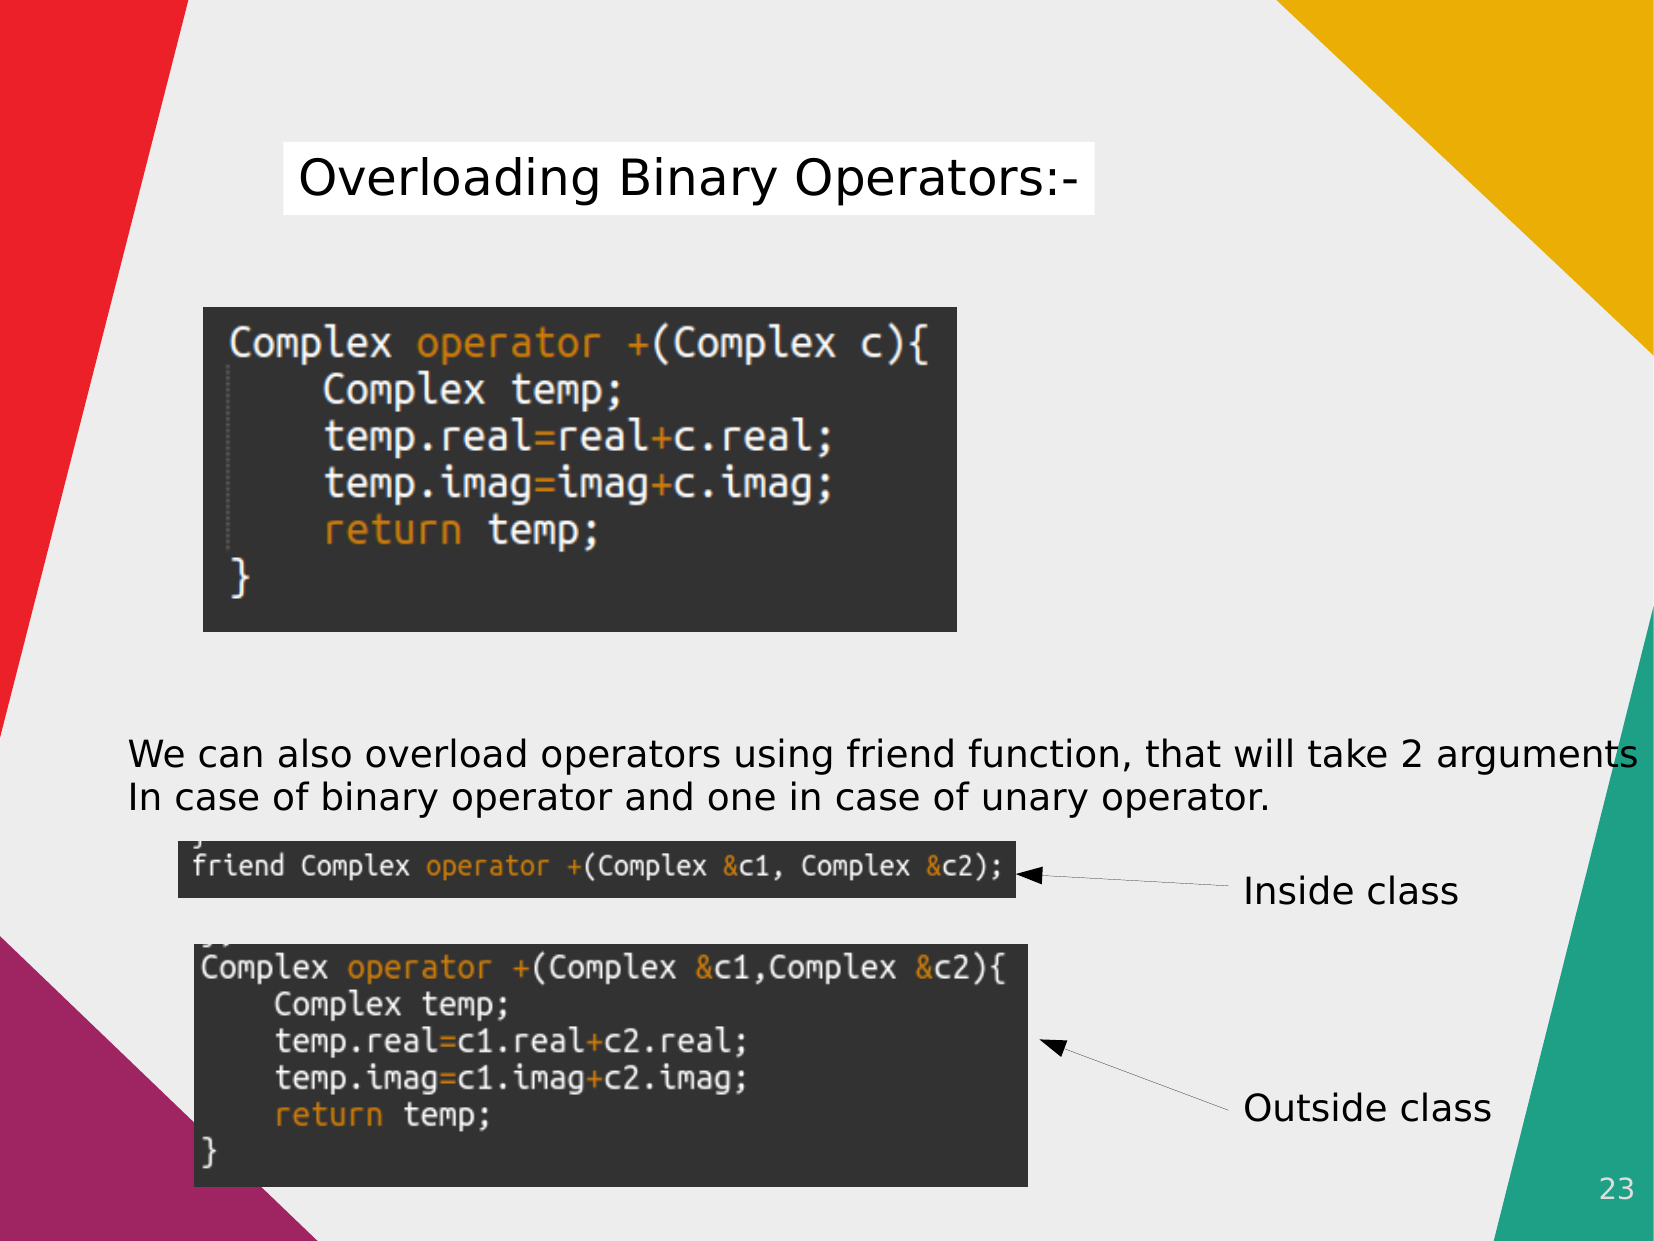

Overloading Binary Operators:-
We can also overload operators using friend function, that will take 2 arguments
In case of binary operator and one in case of unary operator.
Inside class
Outside class
23